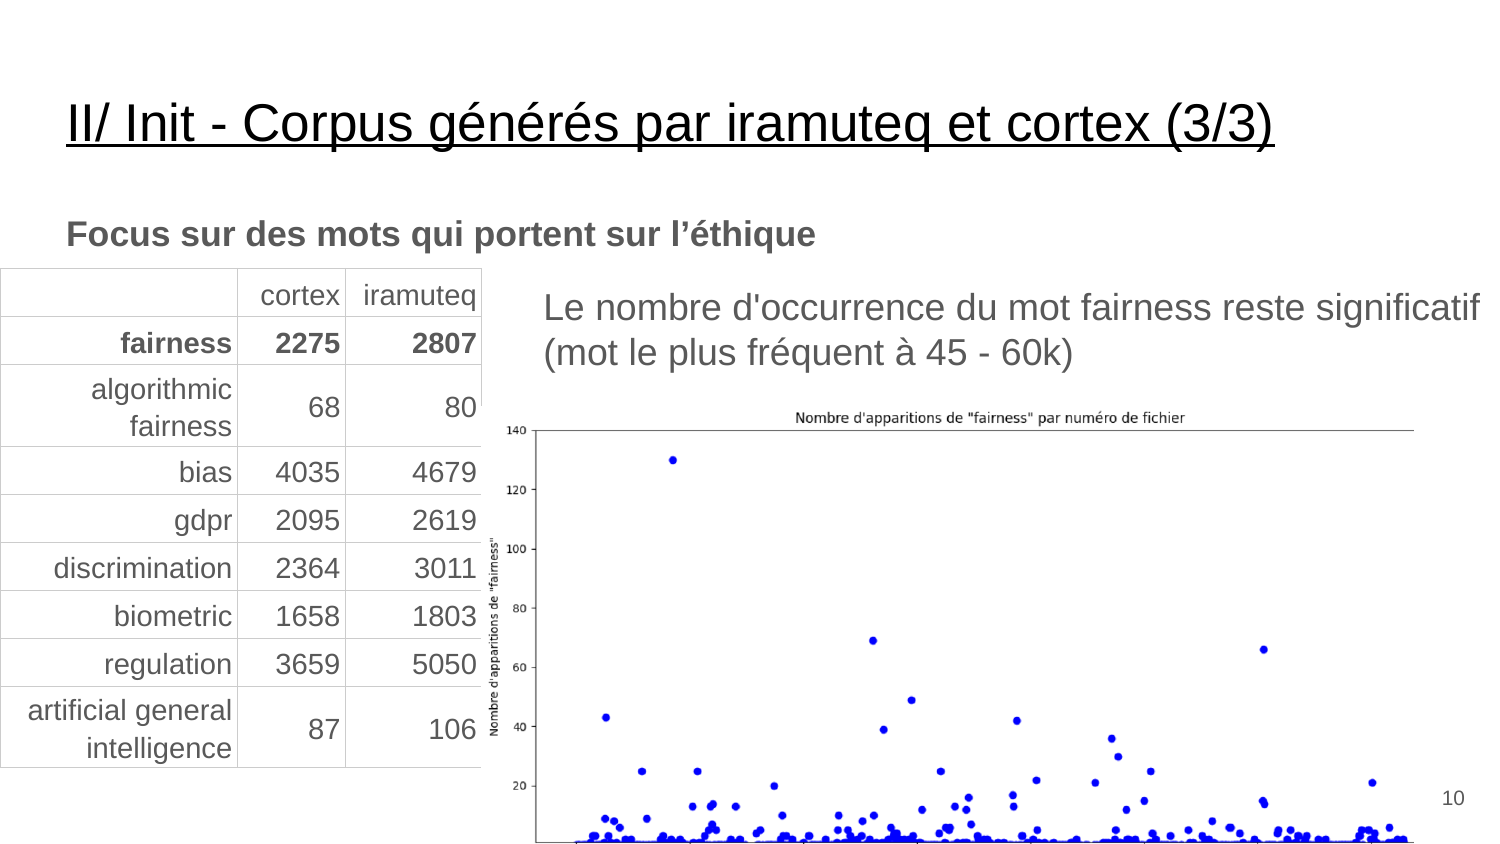

# II/ Init - Corpus générés par iramuteq et cortex (3/3)
Focus sur des mots qui portent sur l’éthique
| | cortex | iramuteq |
| --- | --- | --- |
| fairness | 2275 | 2807 |
| algorithmic fairness | 68 | 80 |
| bias | 4035 | 4679 |
| gdpr | 2095 | 2619 |
| discrimination | 2364 | 3011 |
| biometric | 1658 | 1803 |
| regulation | 3659 | 5050 |
| artificial general intelligence | 87 | 106 |
Le nombre d'occurrence du mot fairness reste significatif (mot le plus fréquent à 45 - 60k)